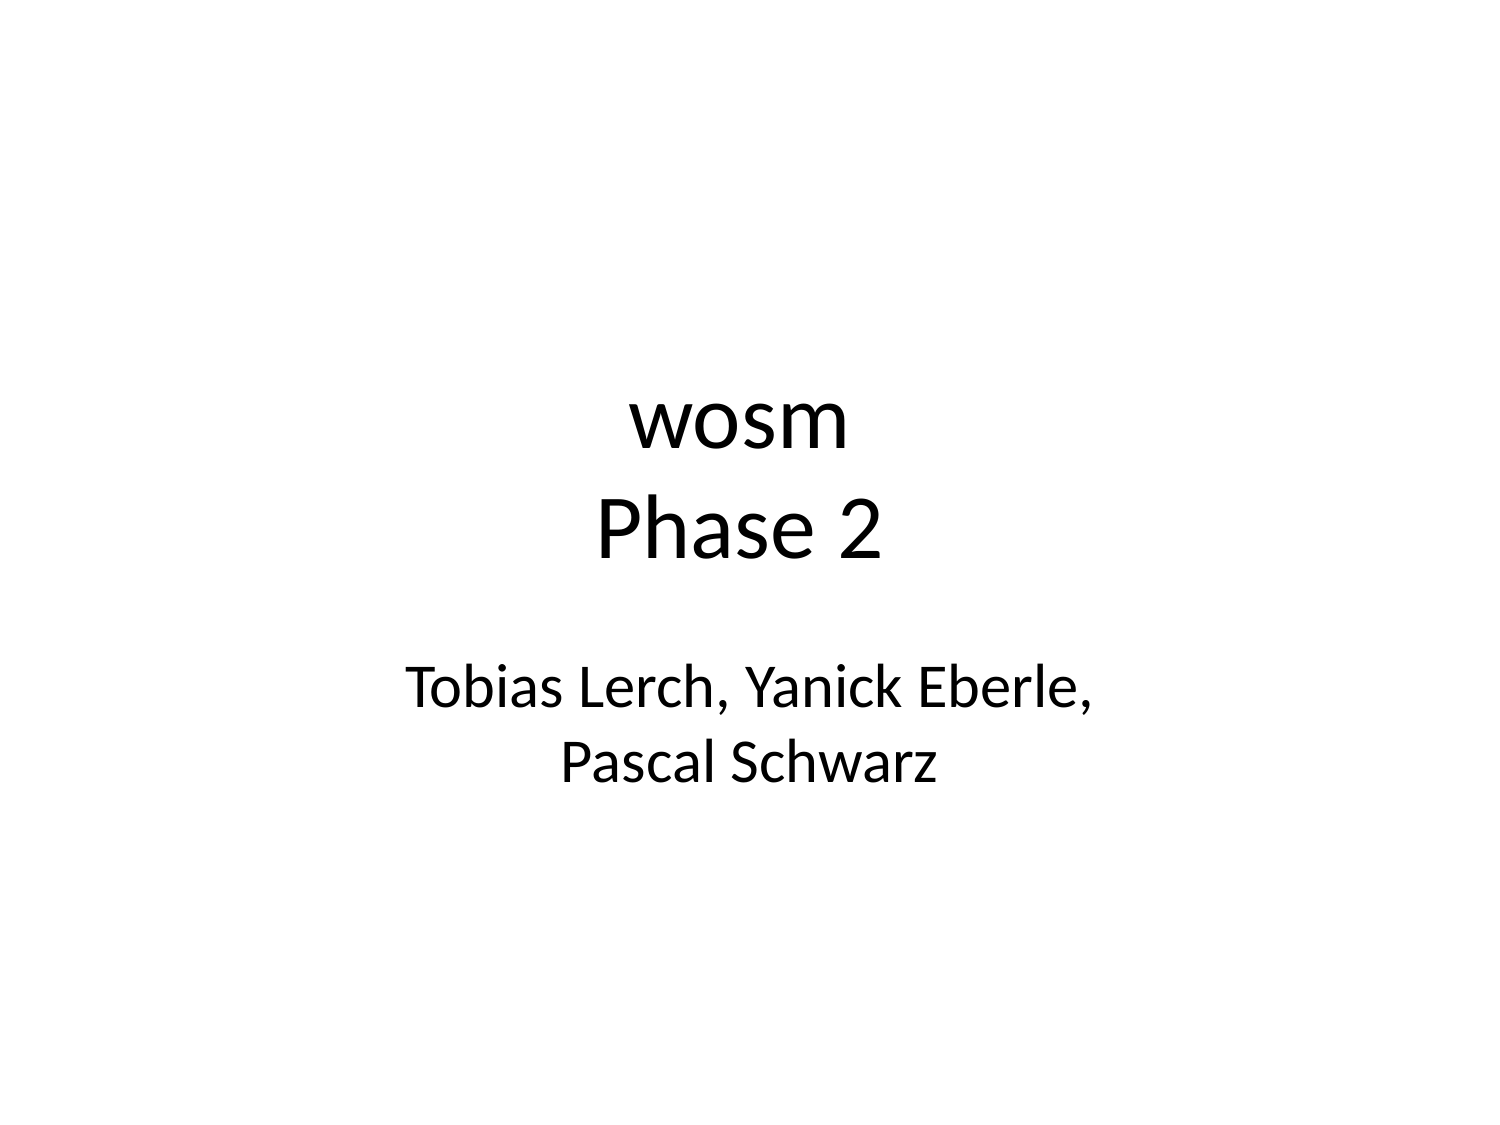

# wosm Phase 2
Tobias Lerch, Yanick Eberle,
Pascal Schwarz